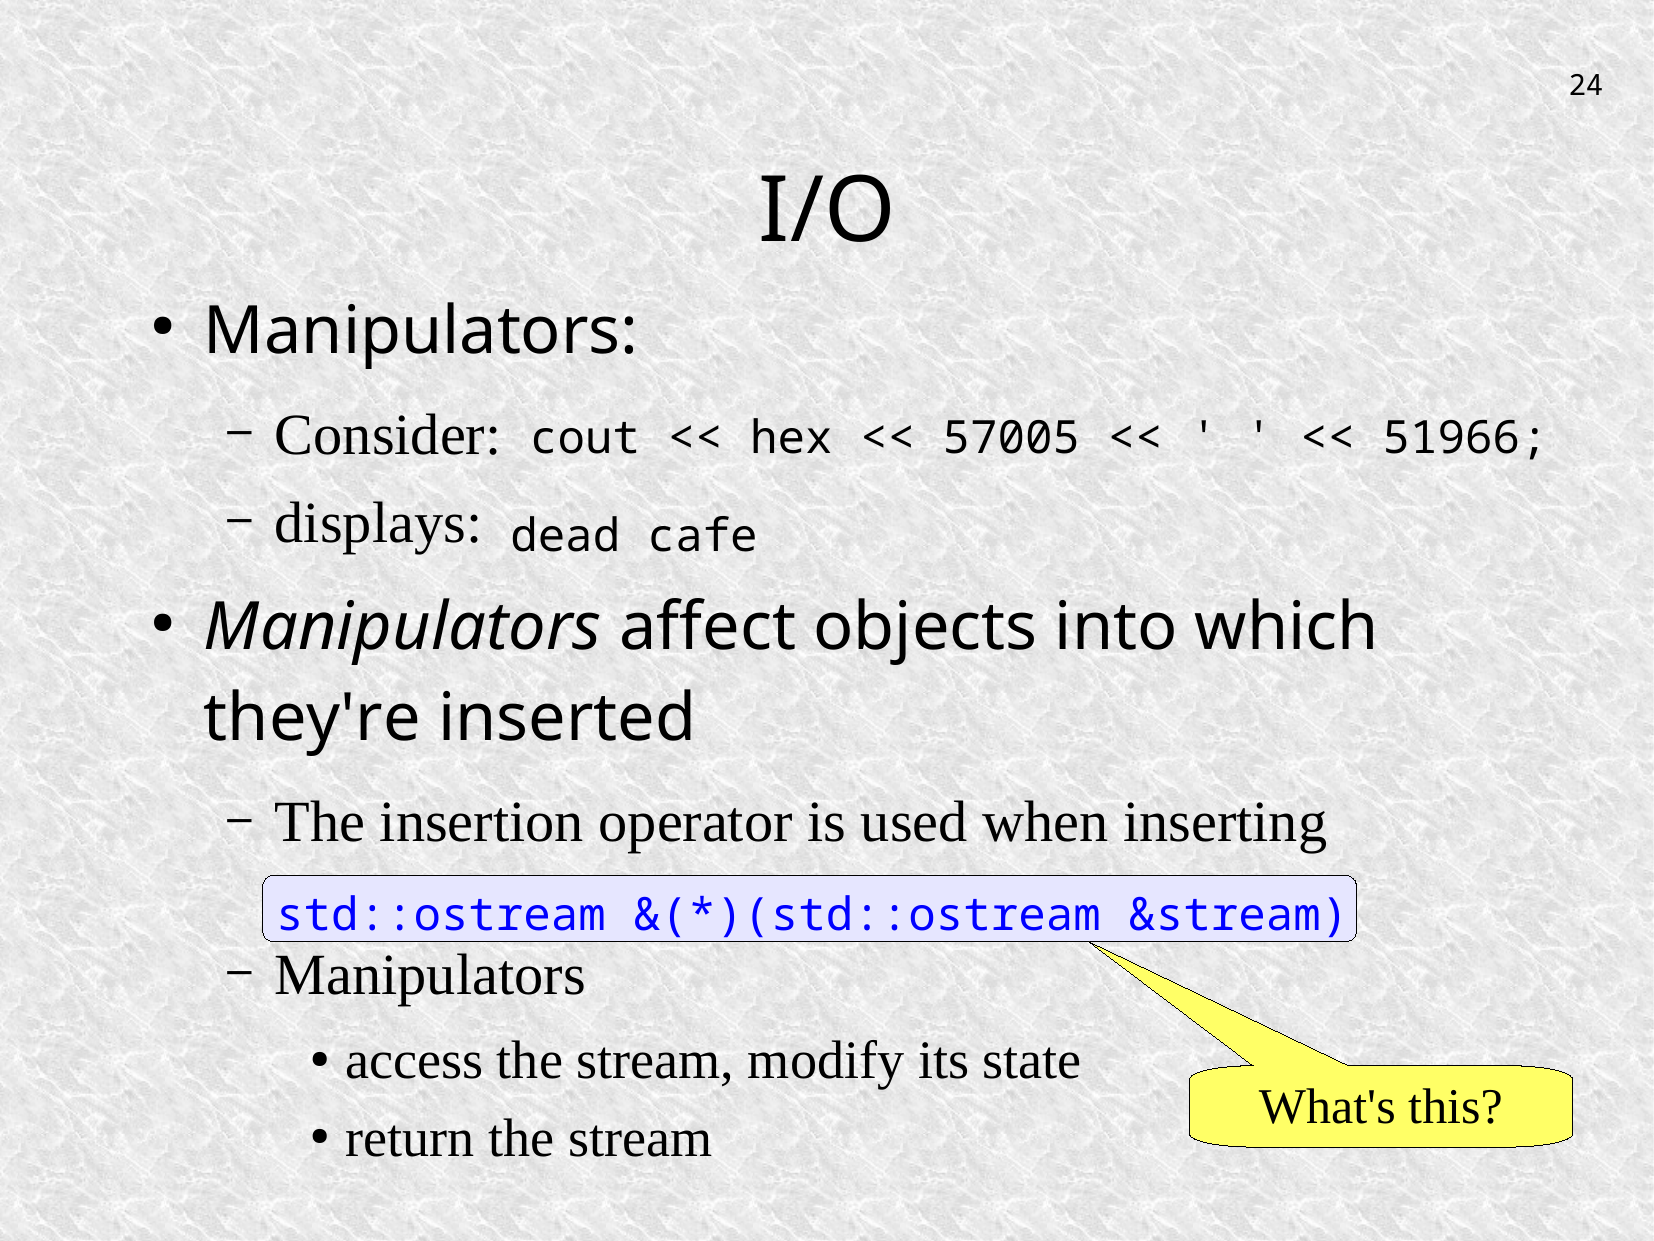

24
# I/O
Manipulators:
Consider:
displays:
Manipulators affect objects into which they're inserted
The insertion operator is used when inserting
Manipulators
access the stream, modify its state
return the stream
cout << hex << 57005 << ' ' << 51966;
dead cafe
std::ostream &(*)(std::ostream &stream)
What's this?